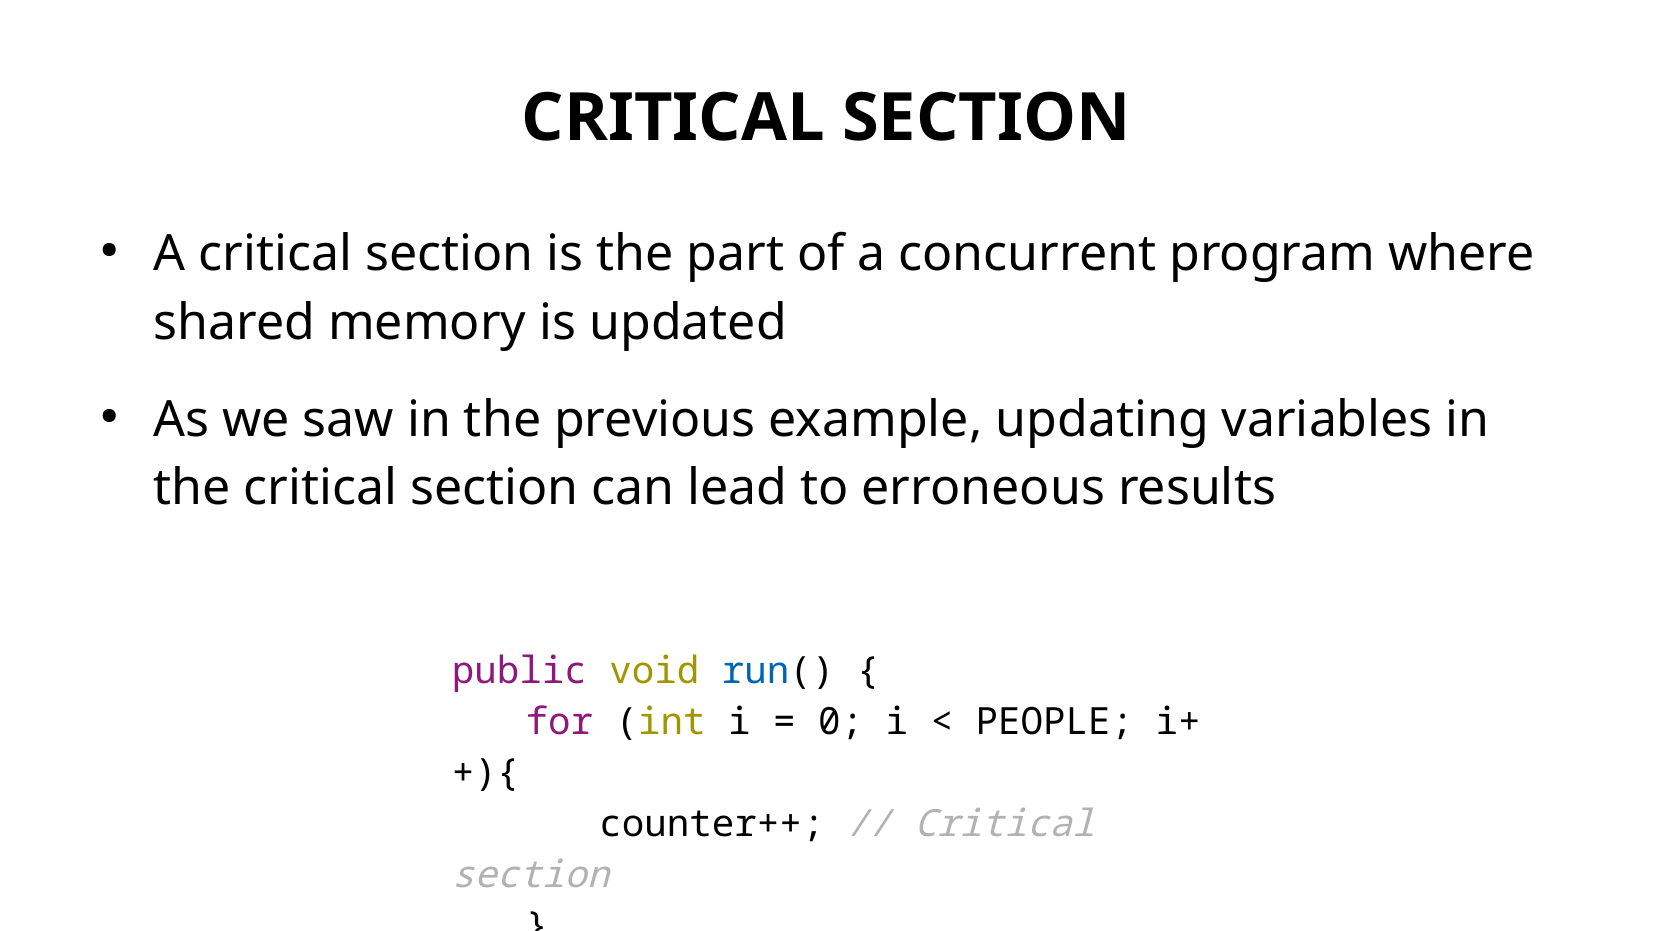

# CRITICAL SECTION
A critical section is the part of a concurrent program where shared memory is updated
As we saw in the previous example, updating variables in the critical section can lead to erroneous results
public void run() {
	for (int i = 0; i < PEOPLE; i++){
		counter++; // Critical section
	}
}